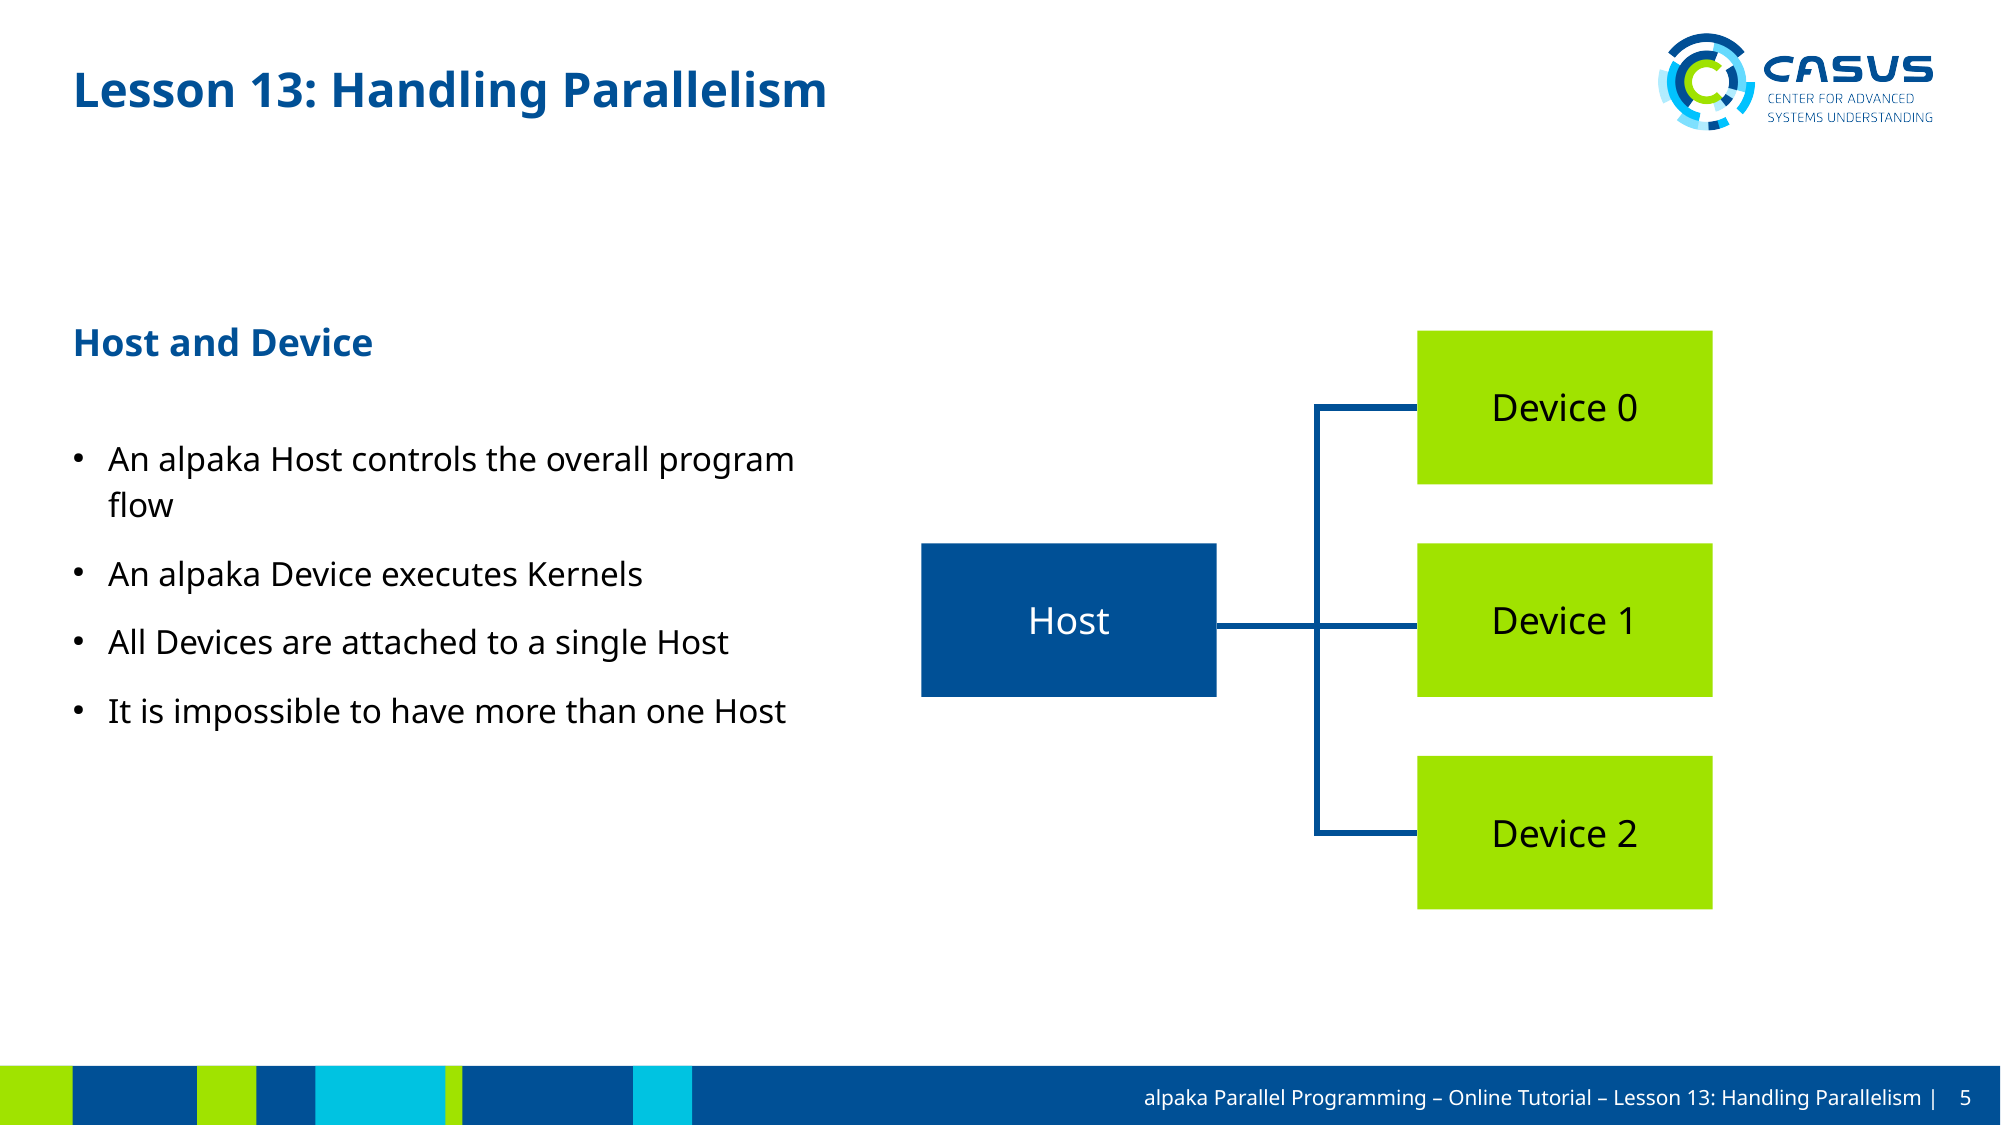

# Lesson 13: Handling Parallelism
Host and Device
An alpaka Host controls the overall program flow
An alpaka Device executes Kernels
All Devices are attached to a single Host
It is impossible to have more than one Host
Device 0
Host
Device 1
Device 2
alpaka Parallel Programming – Online Tutorial – Lesson 13: Handling Parallelism
5